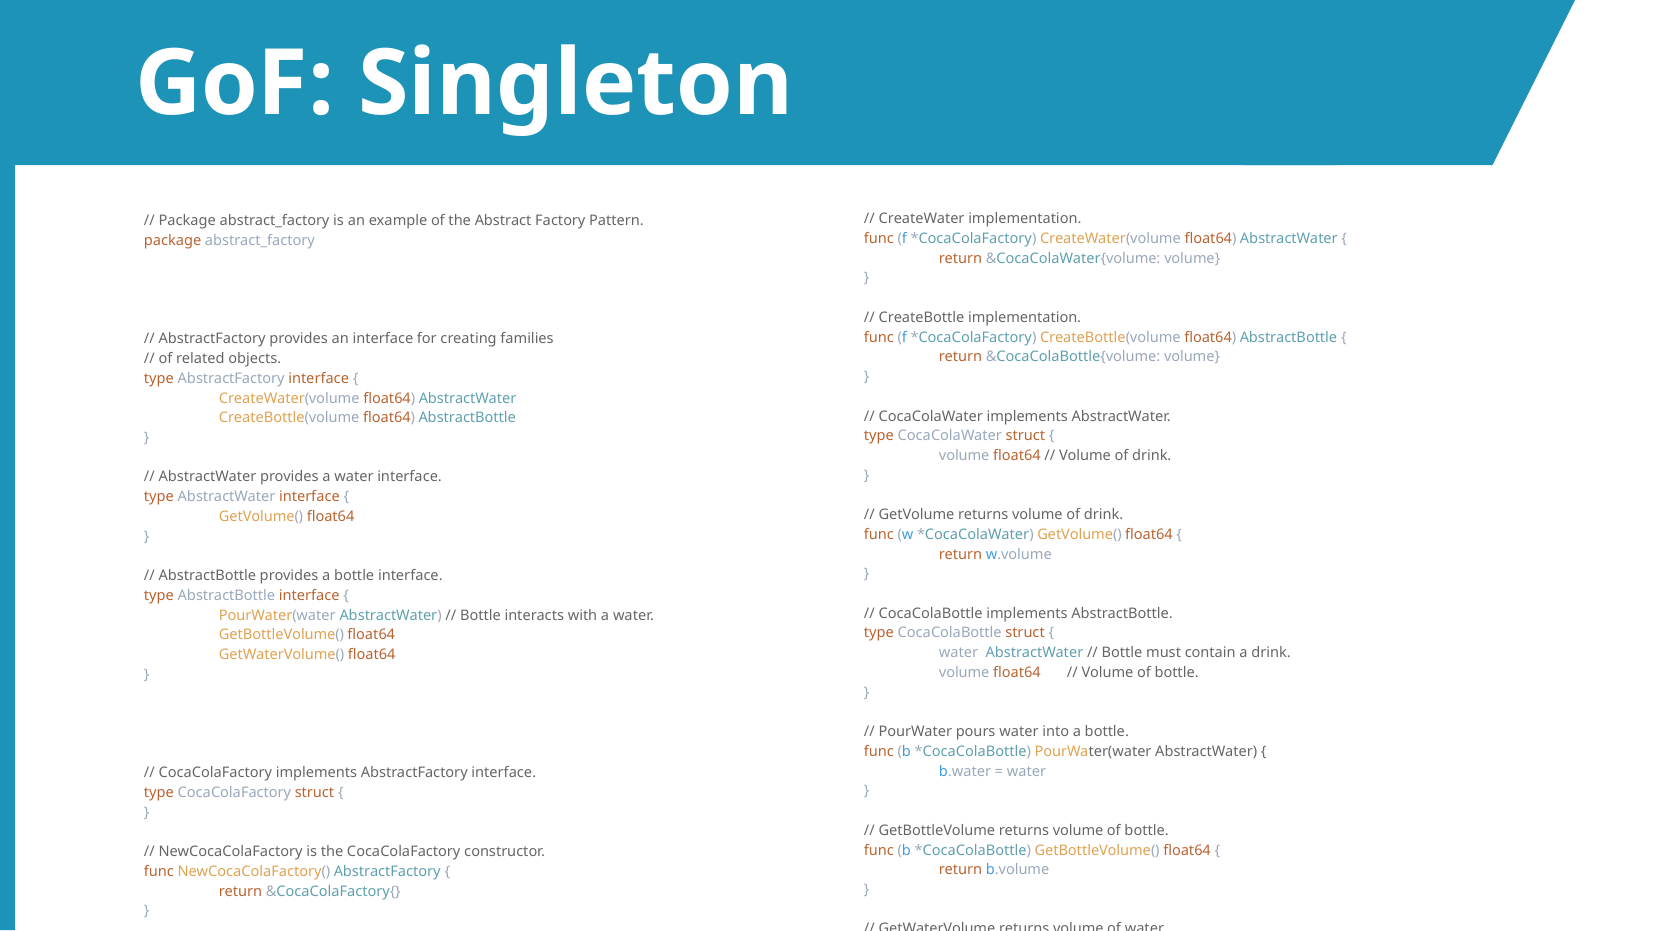

# GoF: Singleton
// CreateWater implementation.
func (f *CocaColaFactory) CreateWater(volume float64) AbstractWater {
	return &CocaColaWater{volume: volume}
}
// CreateBottle implementation.
func (f *CocaColaFactory) CreateBottle(volume float64) AbstractBottle {
	return &CocaColaBottle{volume: volume}
}
// CocaColaWater implements AbstractWater.
type CocaColaWater struct {
	volume float64 // Volume of drink.
}
// GetVolume returns volume of drink.
func (w *CocaColaWater) GetVolume() float64 {
	return w.volume
}
// CocaColaBottle implements AbstractBottle.
type CocaColaBottle struct {
	water AbstractWater // Bottle must contain a drink.
	volume float64 // Volume of bottle.
}
// PourWater pours water into a bottle.
func (b *CocaColaBottle) PourWater(water AbstractWater) {
	b.water = water
}
// GetBottleVolume returns volume of bottle.
func (b *CocaColaBottle) GetBottleVolume() float64 {
	return b.volume
}
// GetWaterVolume returns volume of water.
func (b *CocaColaBottle) GetWaterVolume() float64 {
	return b.water.GetVolume()
}
// Package abstract_factory is an example of the Abstract Factory Pattern.
package abstract_factory
// AbstractFactory provides an interface for creating families
// of related objects.
type AbstractFactory interface {
	CreateWater(volume float64) AbstractWater
	CreateBottle(volume float64) AbstractBottle
}
// AbstractWater provides a water interface.
type AbstractWater interface {
	GetVolume() float64
}
// AbstractBottle provides a bottle interface.
type AbstractBottle interface {
	PourWater(water AbstractWater) // Bottle interacts with a water.
	GetBottleVolume() float64
	GetWaterVolume() float64
}
// CocaColaFactory implements AbstractFactory interface.
type CocaColaFactory struct {
}
// NewCocaColaFactory is the CocaColaFactory constructor.
func NewCocaColaFactory() AbstractFactory {
	return &CocaColaFactory{}
}